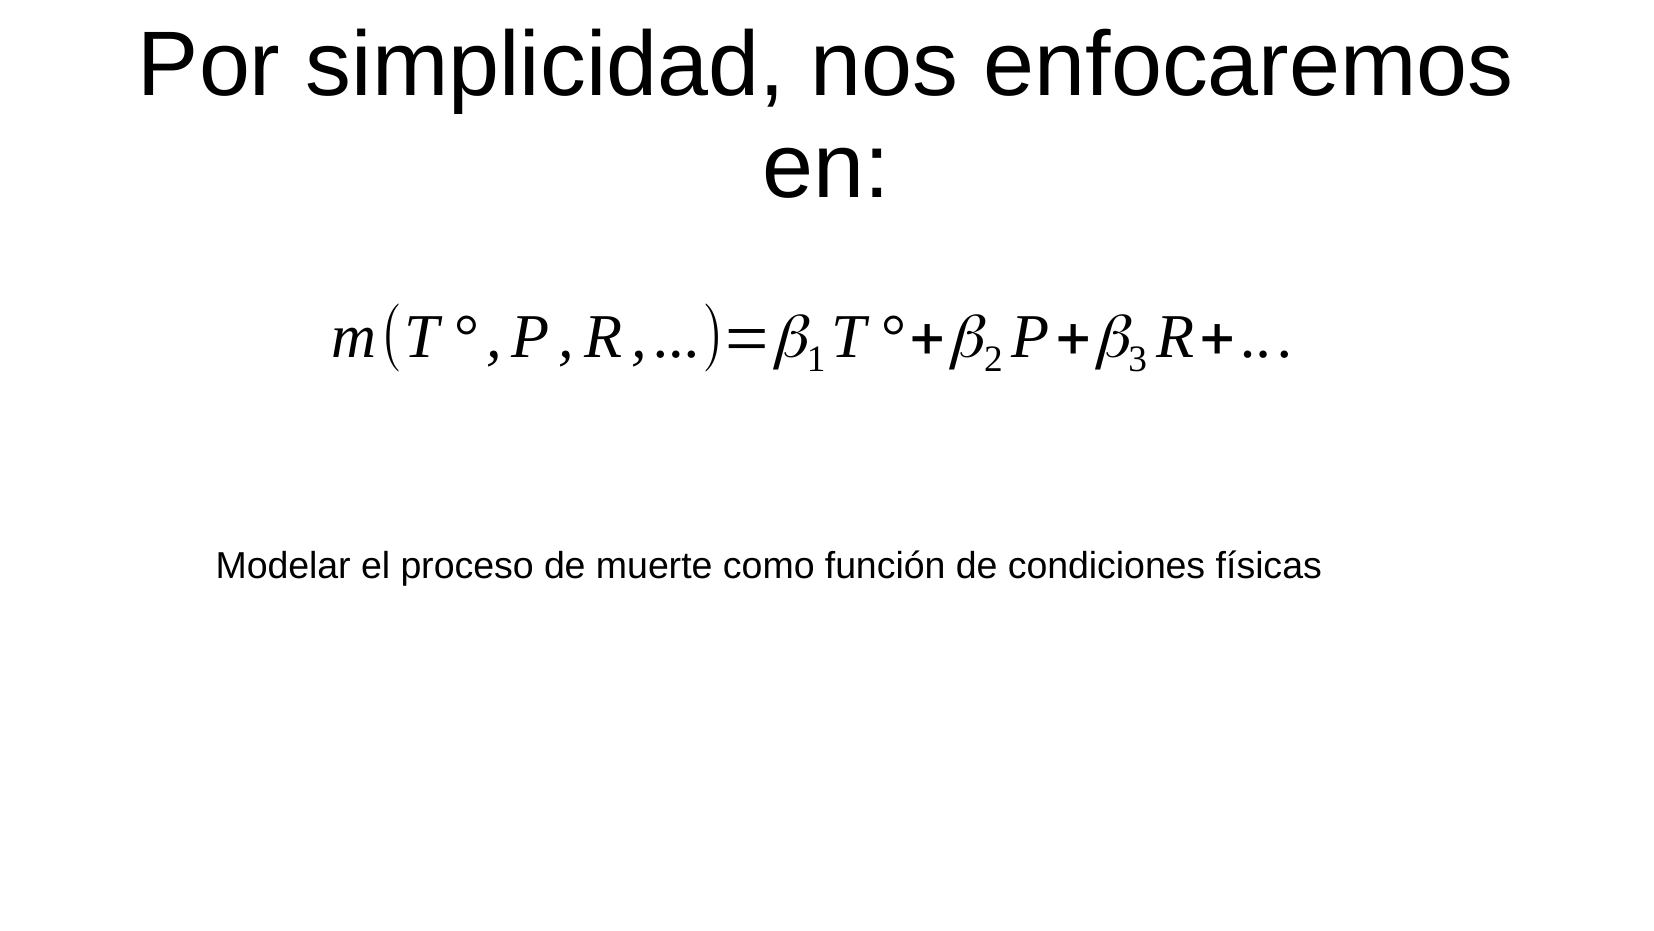

# Por simplicidad, nos enfocaremos en:
Modelar el proceso de muerte como función de condiciones físicas